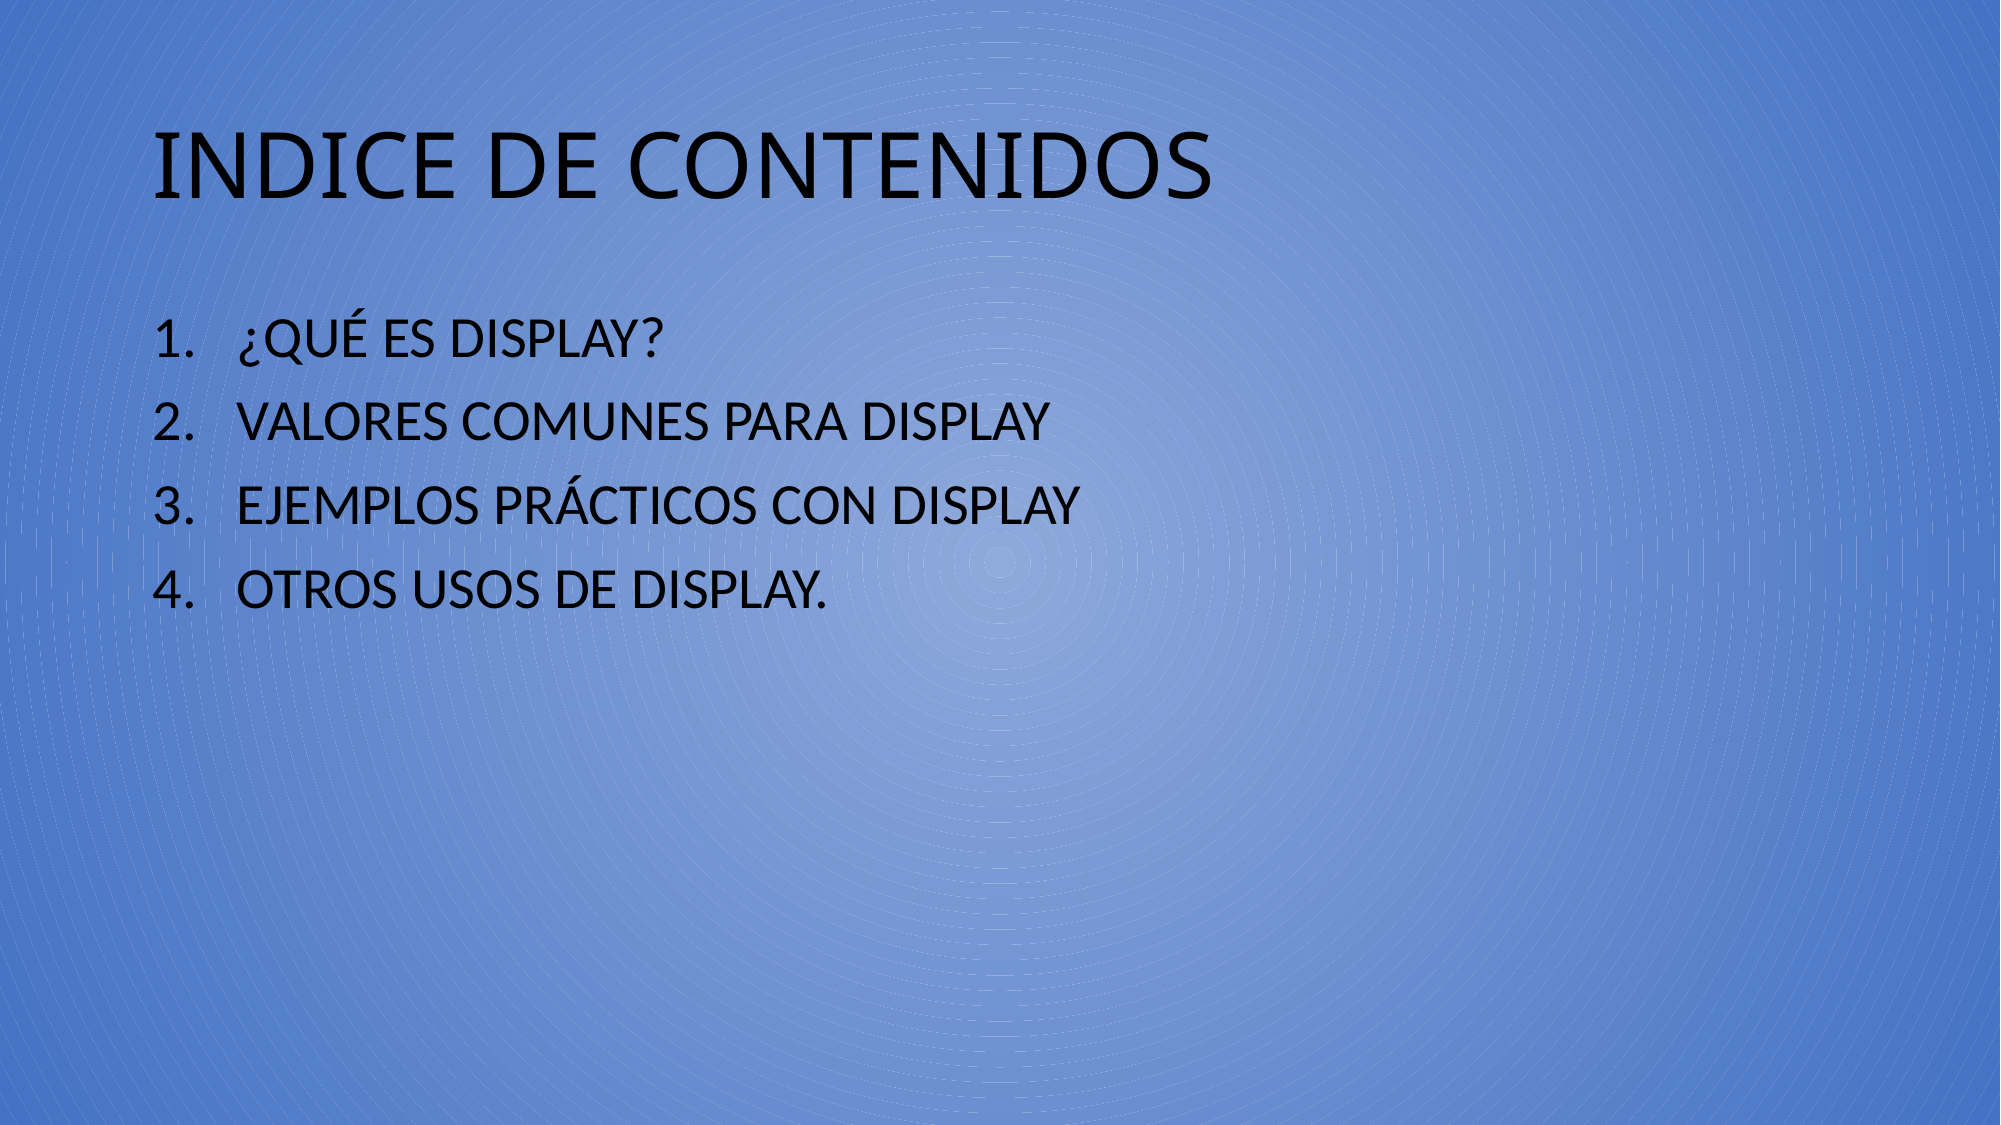

# INDICE DE CONTENIDOS
¿QUÉ ES DISPLAY?
VALORES COMUNES PARA DISPLAY
EJEMPLOS PRÁCTICOS CON DISPLAY
OTROS USOS DE DISPLAY.